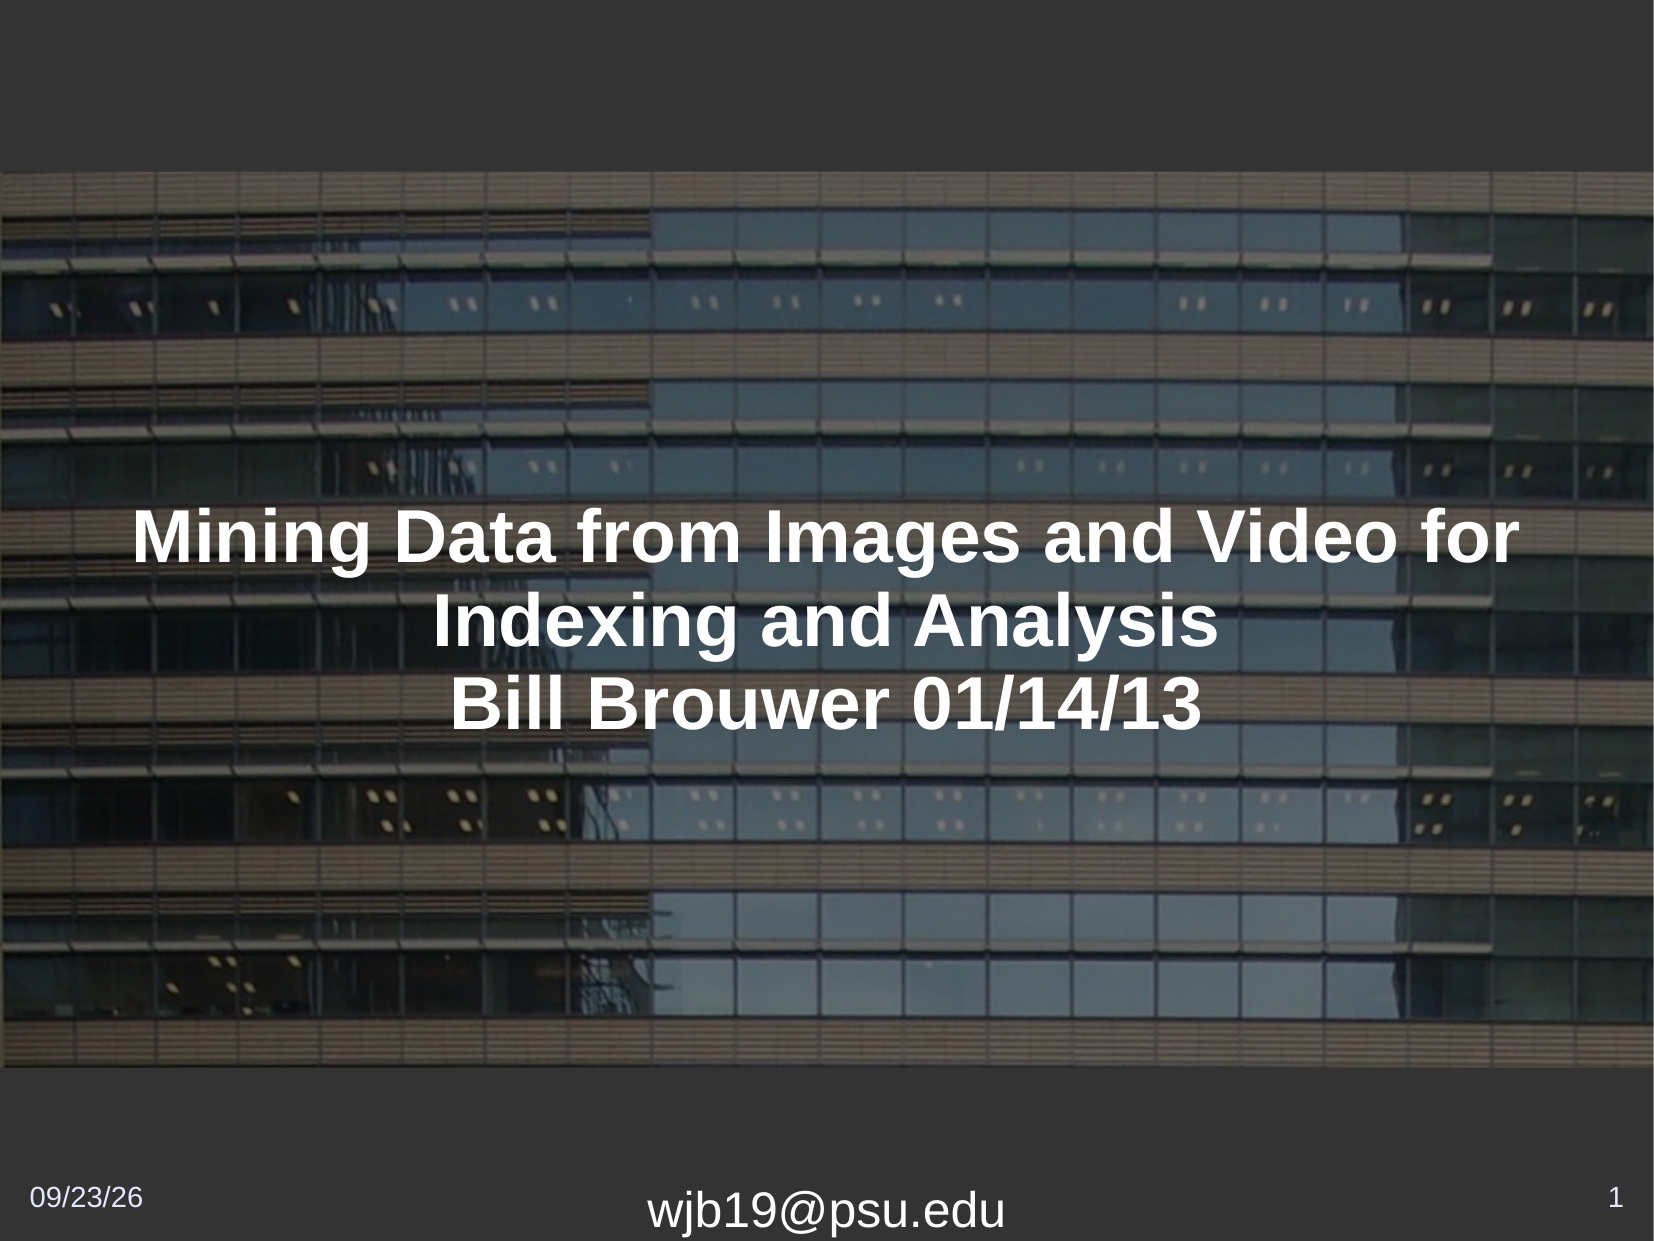

# Mining Data from Images and Video for Indexing and Analysis Bill Brouwer 01/14/13
1
wjb19@psu.edu